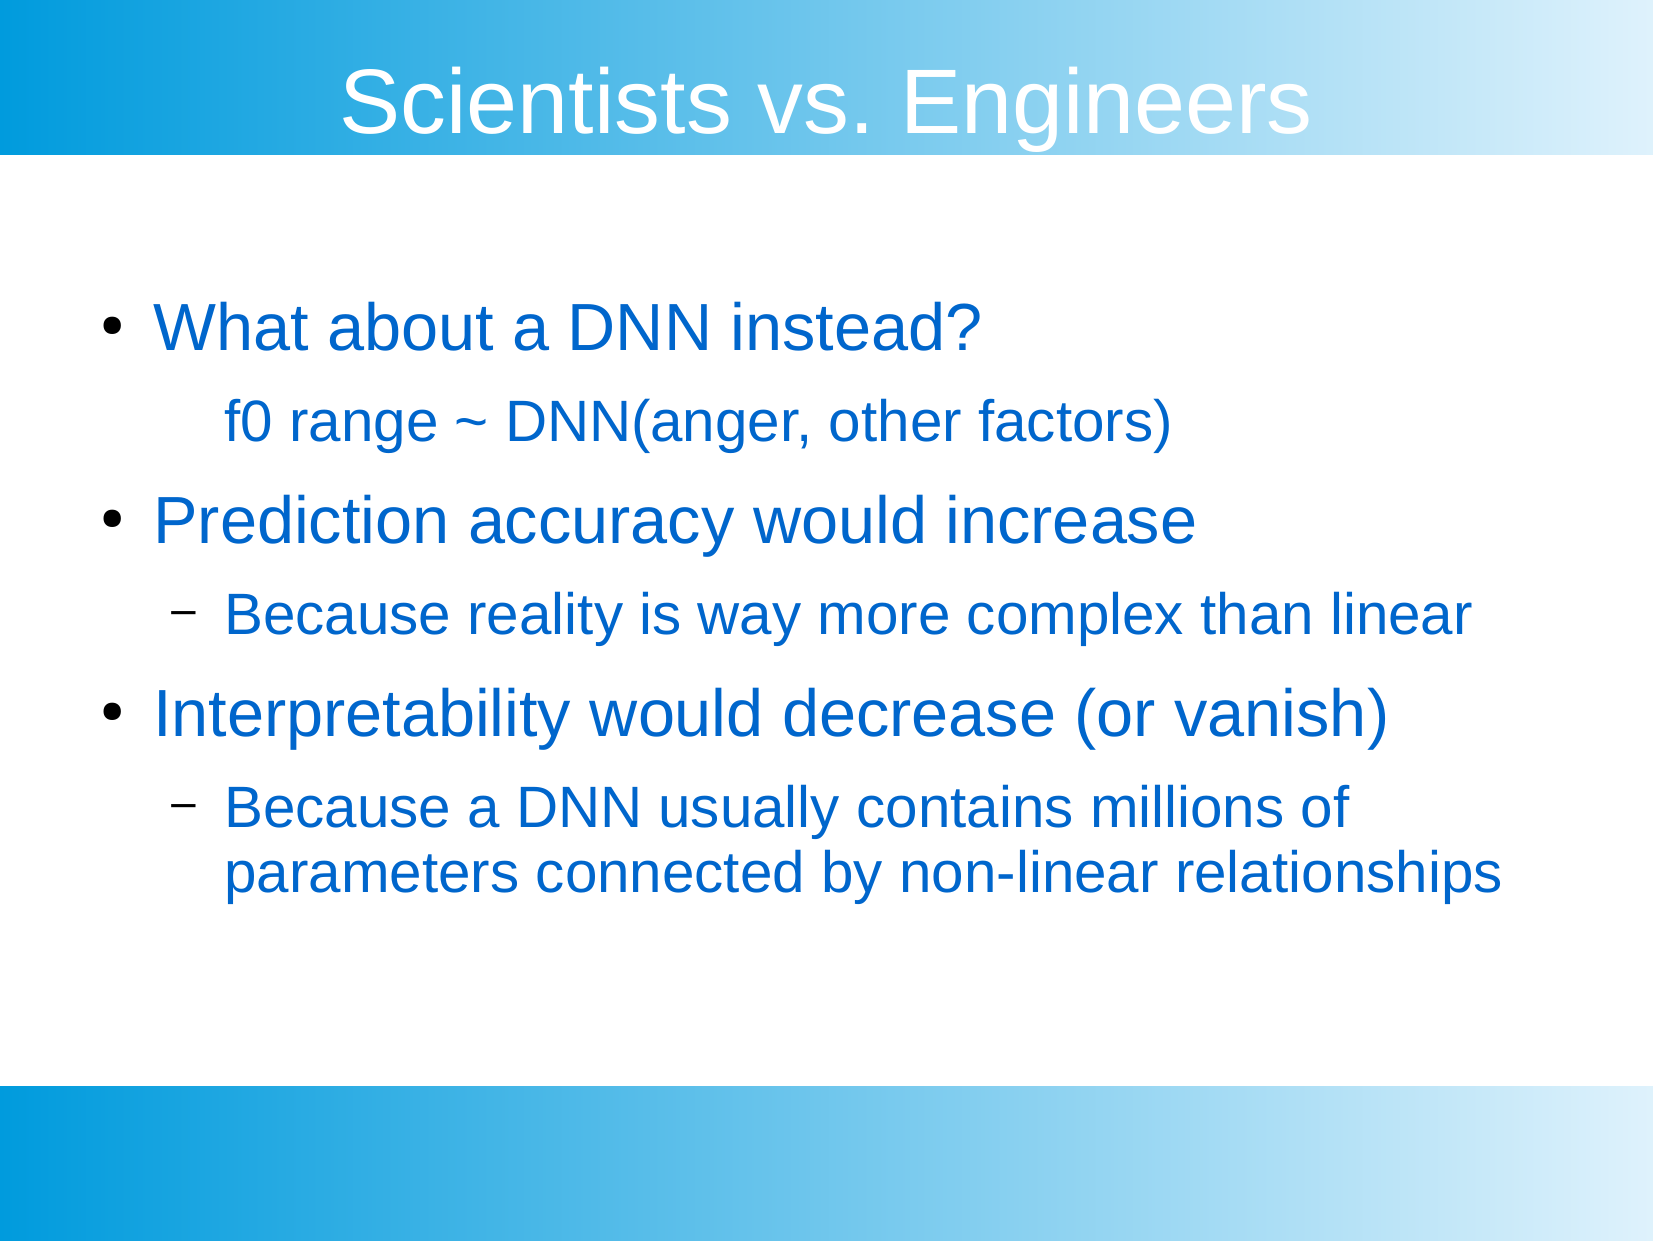

Scientists vs. Engineers
# What about a DNN instead?
f0 range ~ DNN(anger, other factors)
Prediction accuracy would increase
Because reality is way more complex than linear
Interpretability would decrease (or vanish)
Because a DNN usually contains millions of parameters connected by non-linear relationships